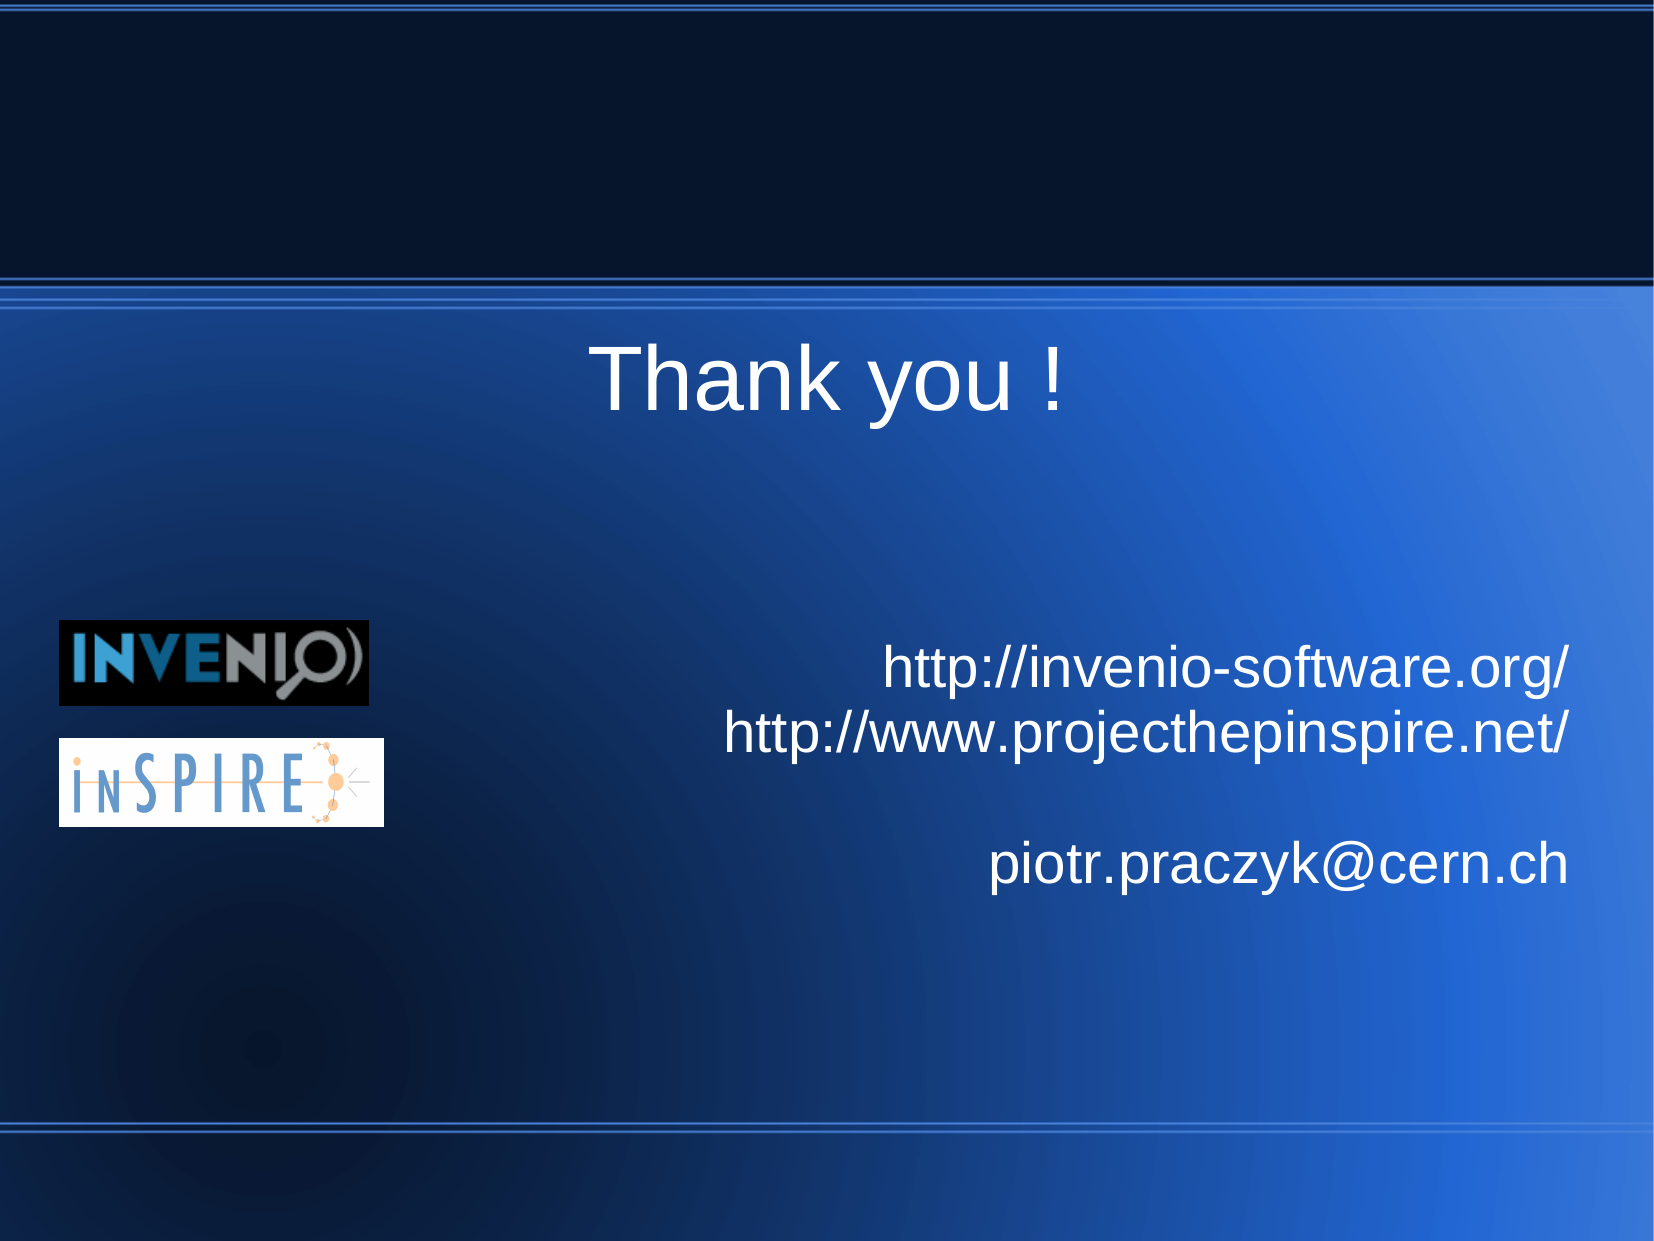

# Thank you !
http://invenio-software.org/
http://www.projecthepinspire.net/
piotr.praczyk@cern.ch